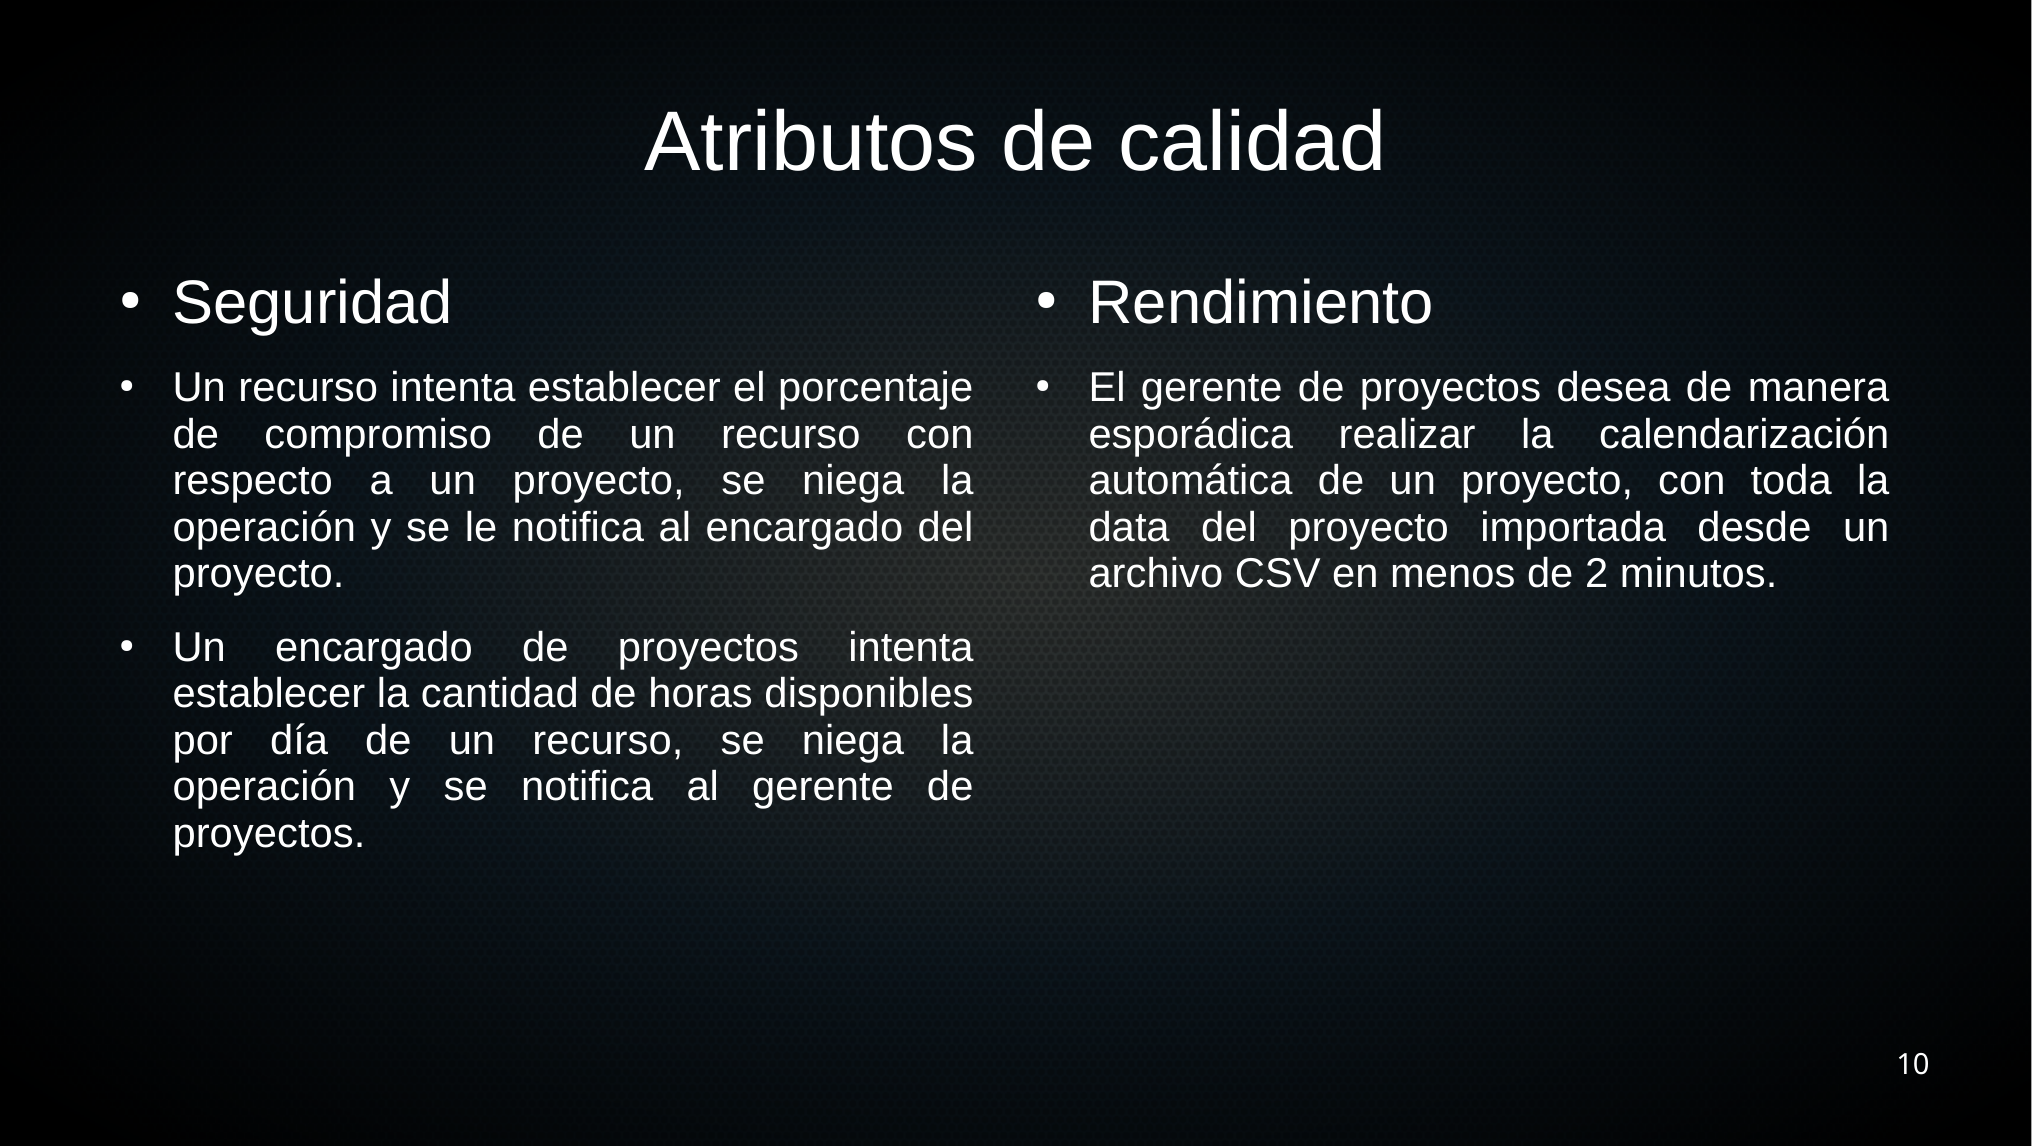

# Atributos de calidad
Seguridad
Un recurso intenta establecer el porcentaje de compromiso de un recurso con respecto a un proyecto, se niega la operación y se le notifica al encargado del proyecto.
Un encargado de proyectos intenta establecer la cantidad de horas disponibles por día de un recurso, se niega la operación y se notifica al gerente de proyectos.
Rendimiento
El gerente de proyectos desea de manera esporádica realizar la calendarización automática de un proyecto, con toda la data del proyecto importada desde un archivo CSV en menos de 2 minutos.
10